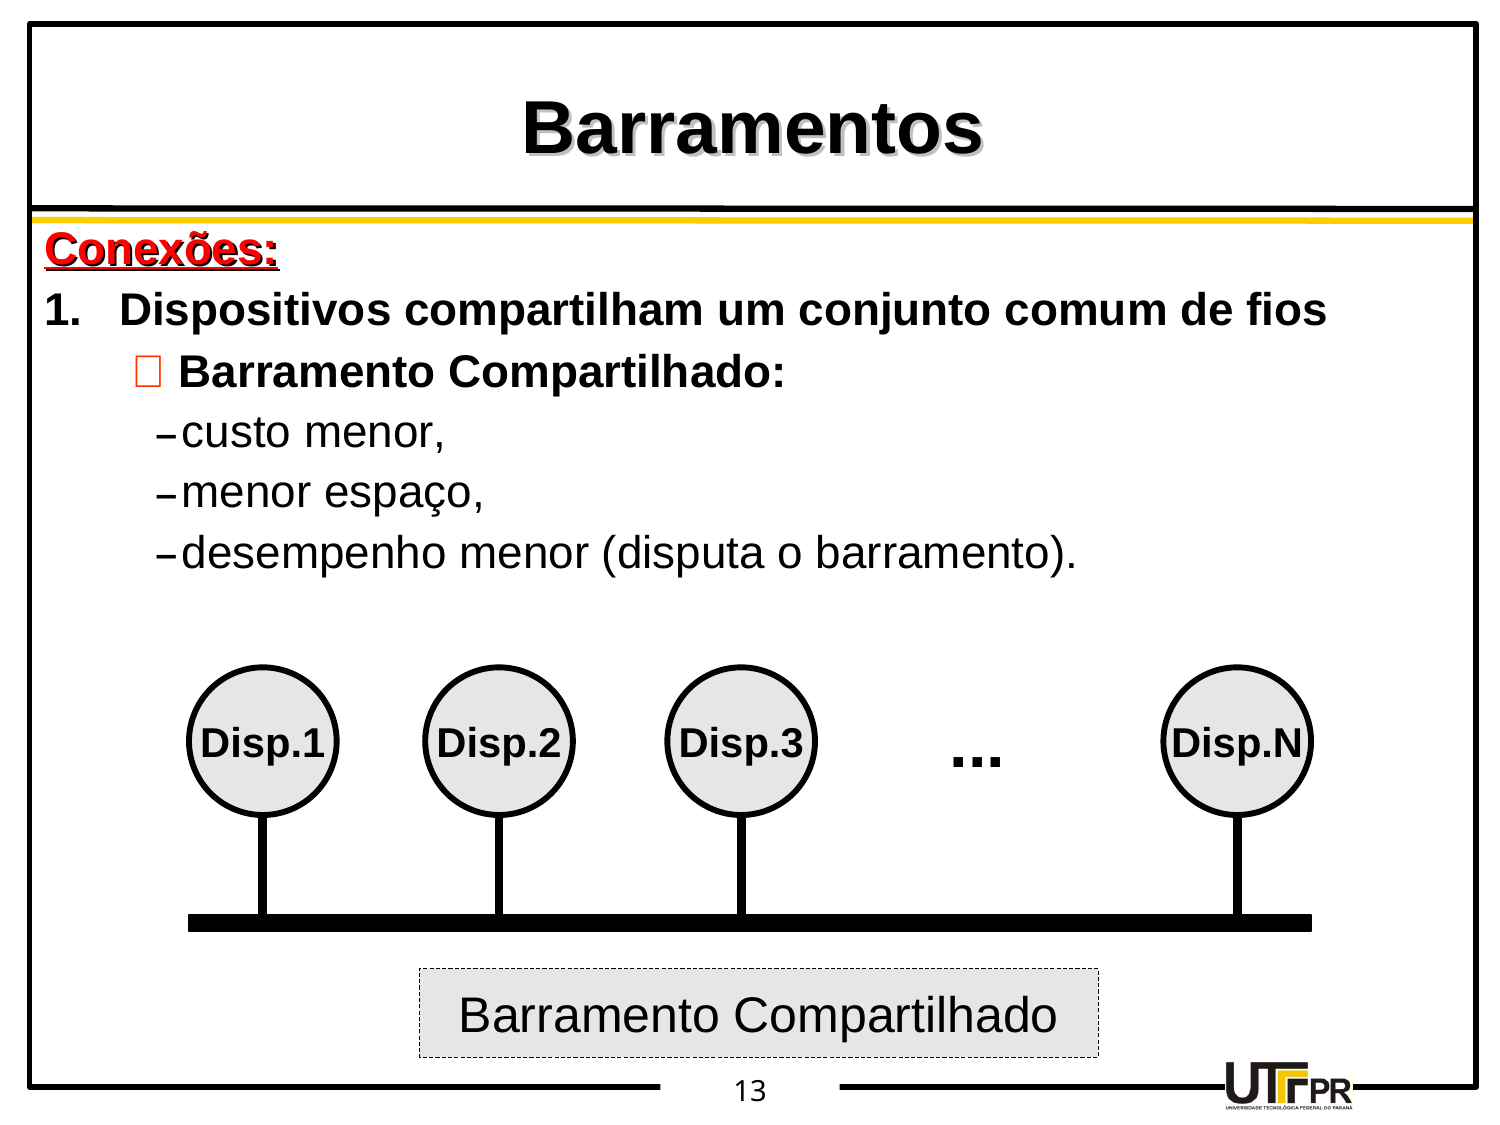

Barramentos
# Conexões:
Dispositivos compartilham um conjunto comum de fios
  Barramento Compartilhado:
custo menor,
menor espaço,
desempenho menor (disputa o barramento).
Disp.1
Disp.2
Disp.3
...
Disp.N
Barramento Compartilhado